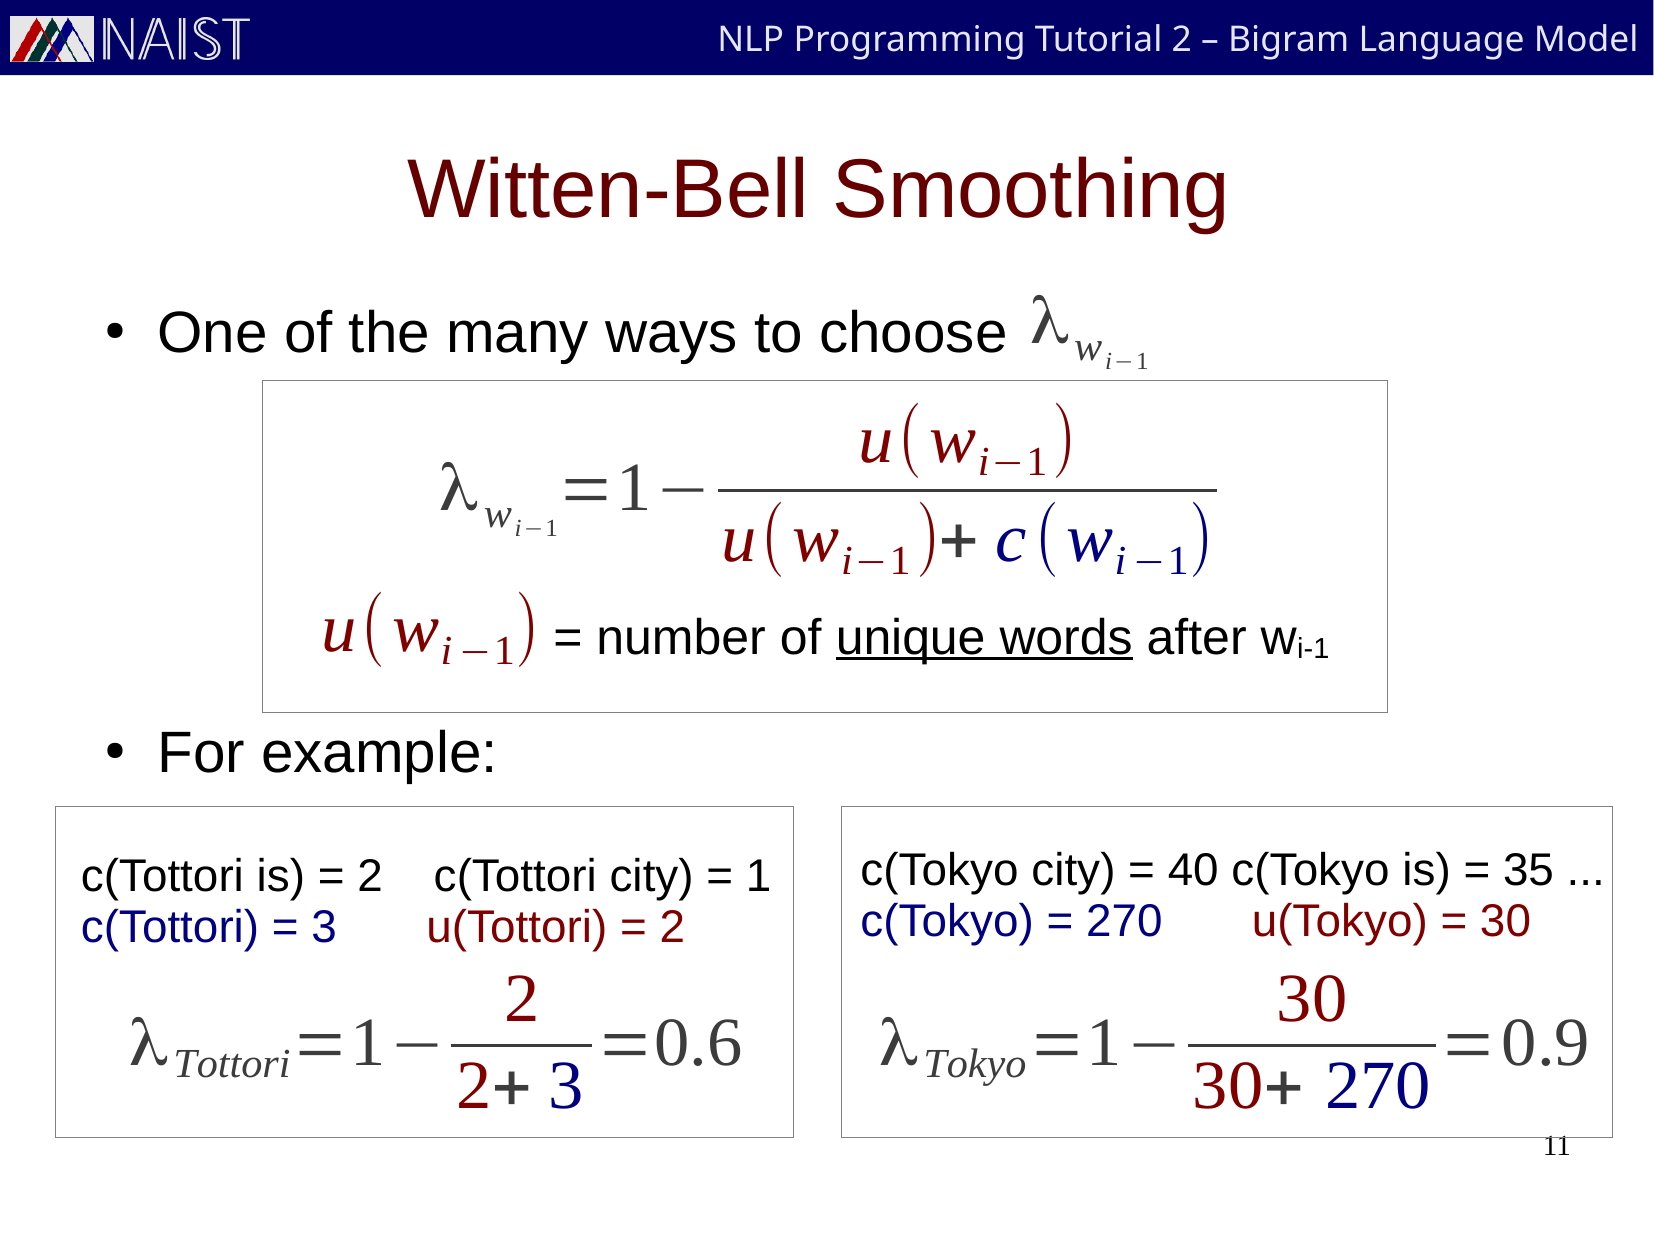

# Witten-Bell Smoothing
One of the many ways to choose
For example:
= number of unique words after wi-1
c(Tokyo city) = 40 c(Tokyo is) = 35 ...
c(Tokyo) = 270 u(Tokyo) = 30
c(Tottori is) = 2 c(Tottori city) = 1
c(Tottori) = 3 u(Tottori) = 2
11